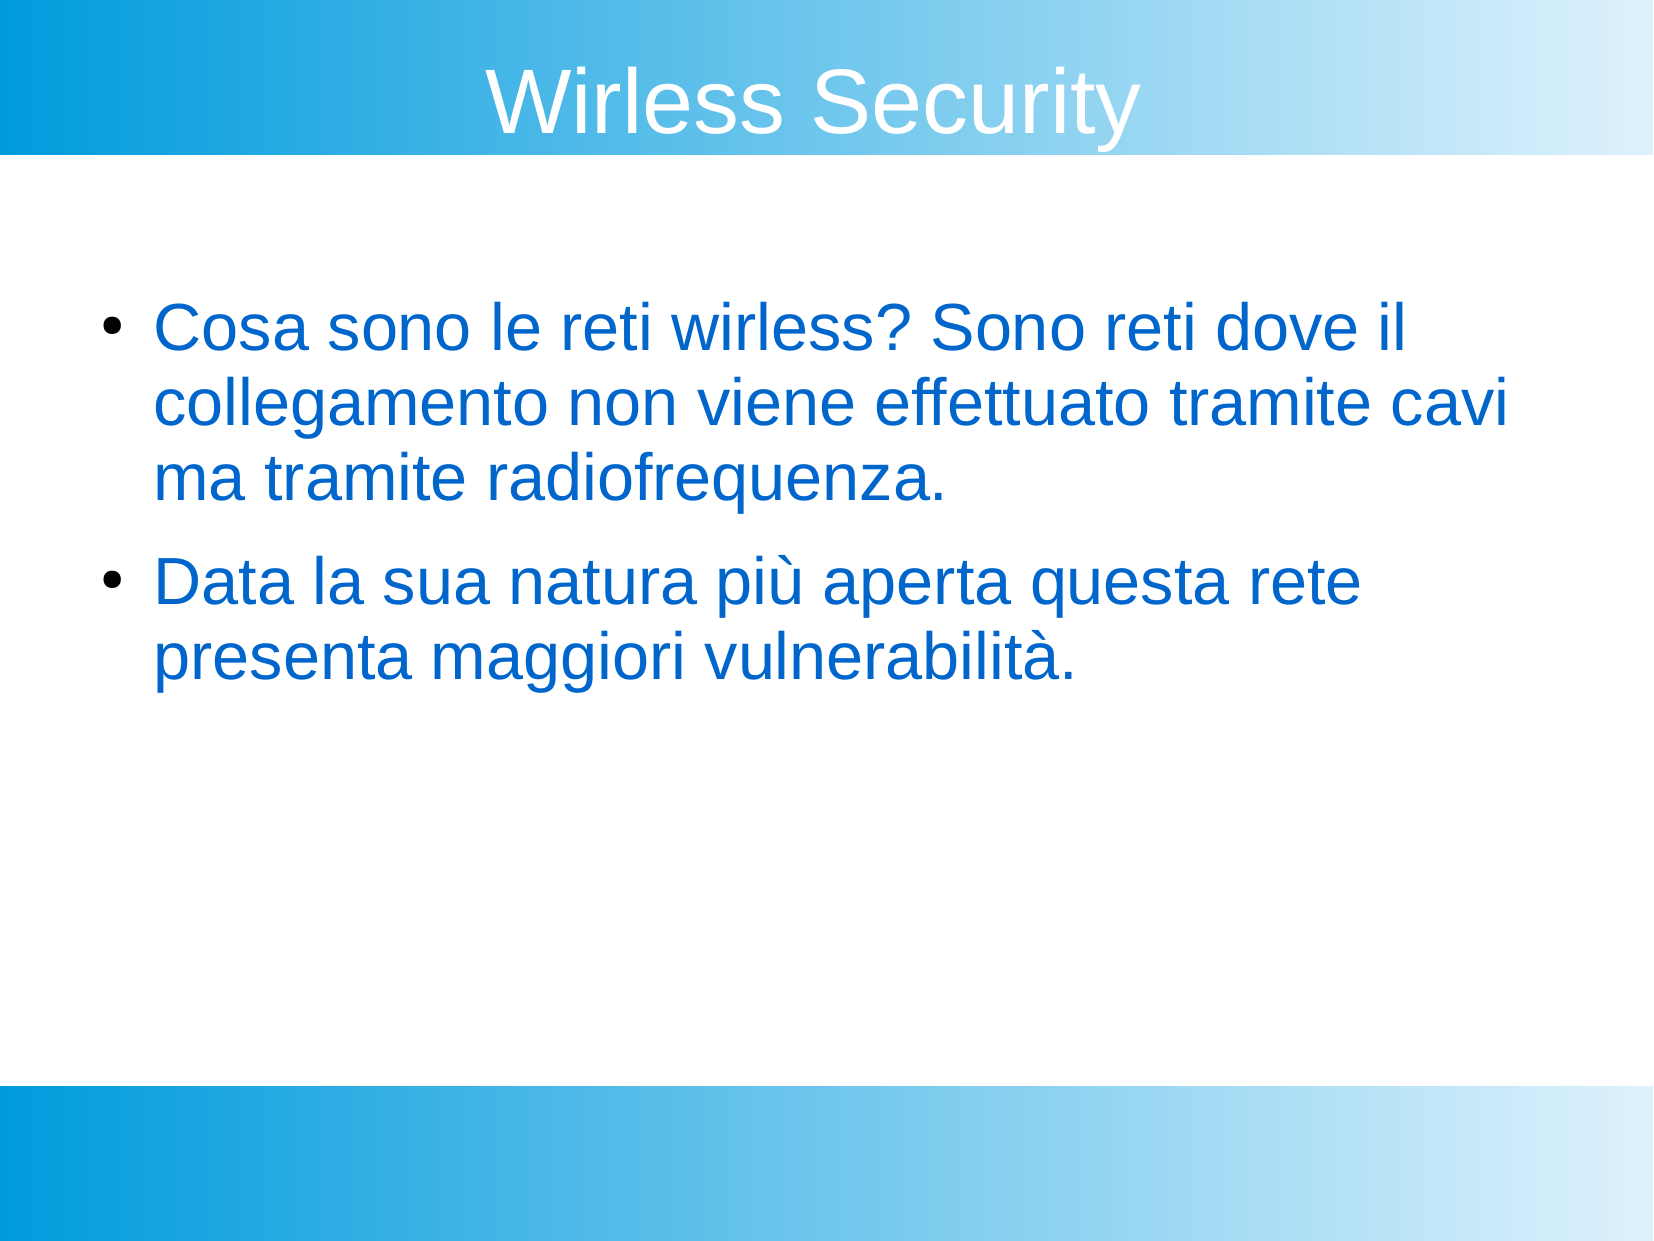

# Wirless Security
Cosa sono le reti wirless? Sono reti dove il collegamento non viene effettuato tramite cavi ma tramite radiofrequenza.
Data la sua natura più aperta questa rete presenta maggiori vulnerabilità.